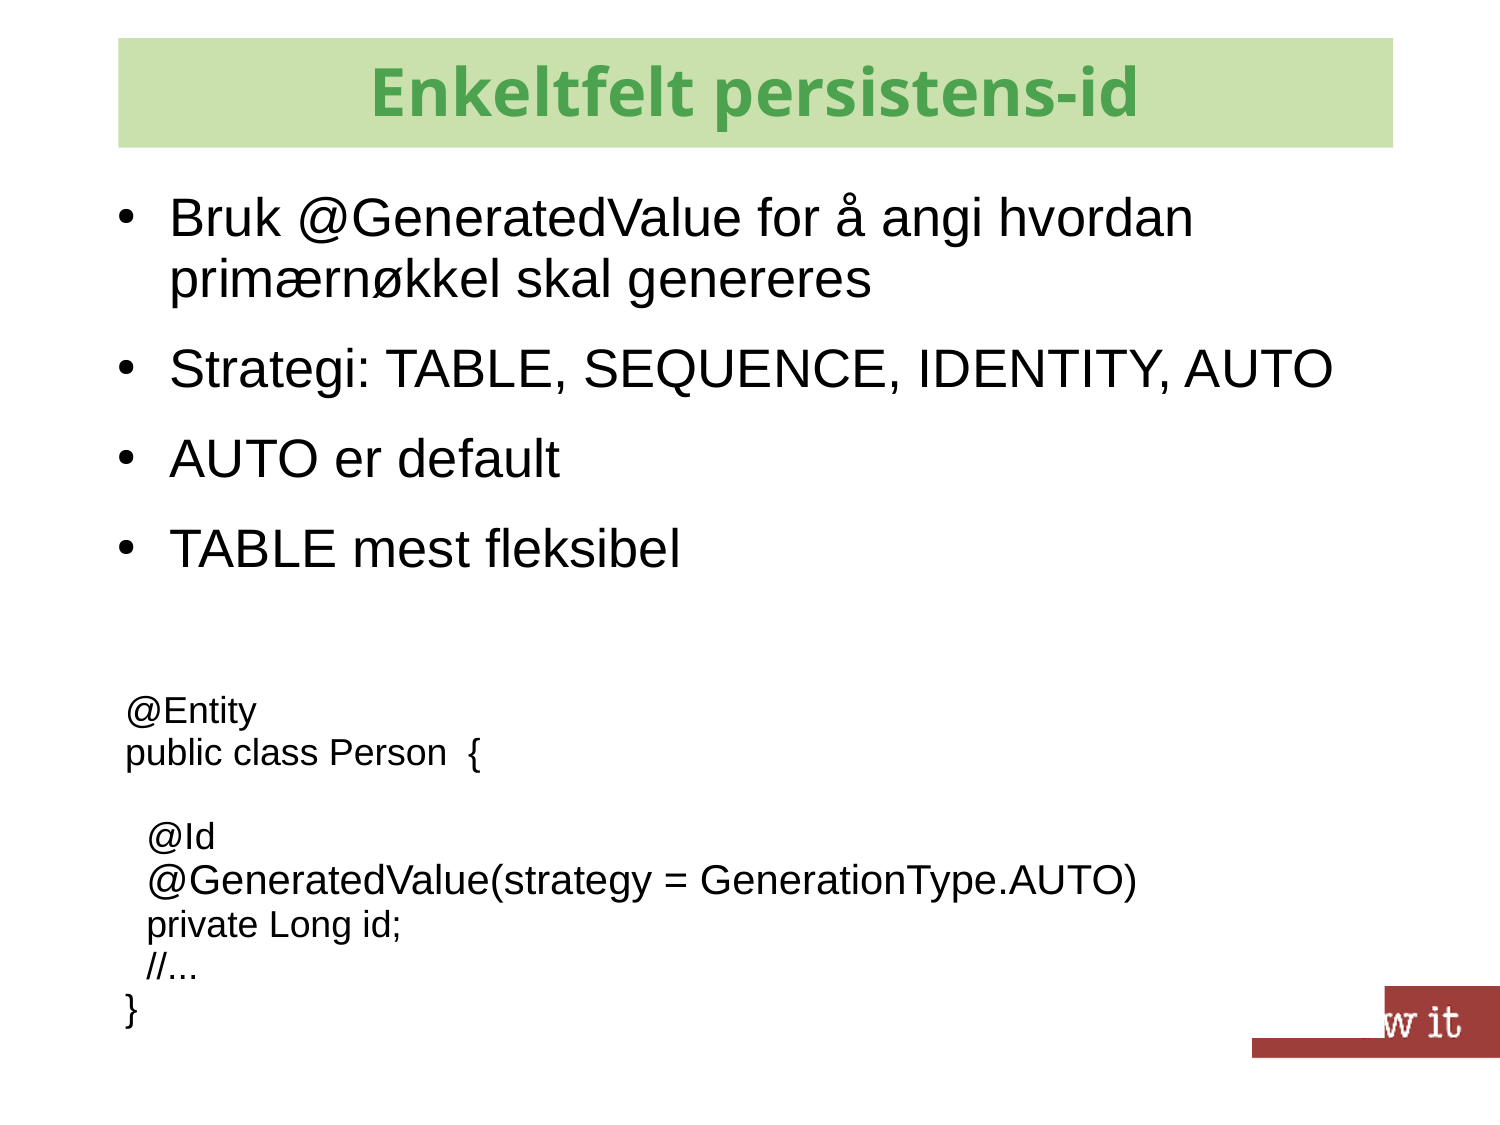

Enkeltfelt persistens-id
# Bruk @GeneratedValue for å angi hvordan primærnøkkel skal genereres
Strategi: TABLE, SEQUENCE, IDENTITY, AUTO
AUTO er default
TABLE mest fleksibel
@Entity
public class Person {
 @Id
 @GeneratedValue(strategy = GenerationType.AUTO)
 private Long id;
 //...
}